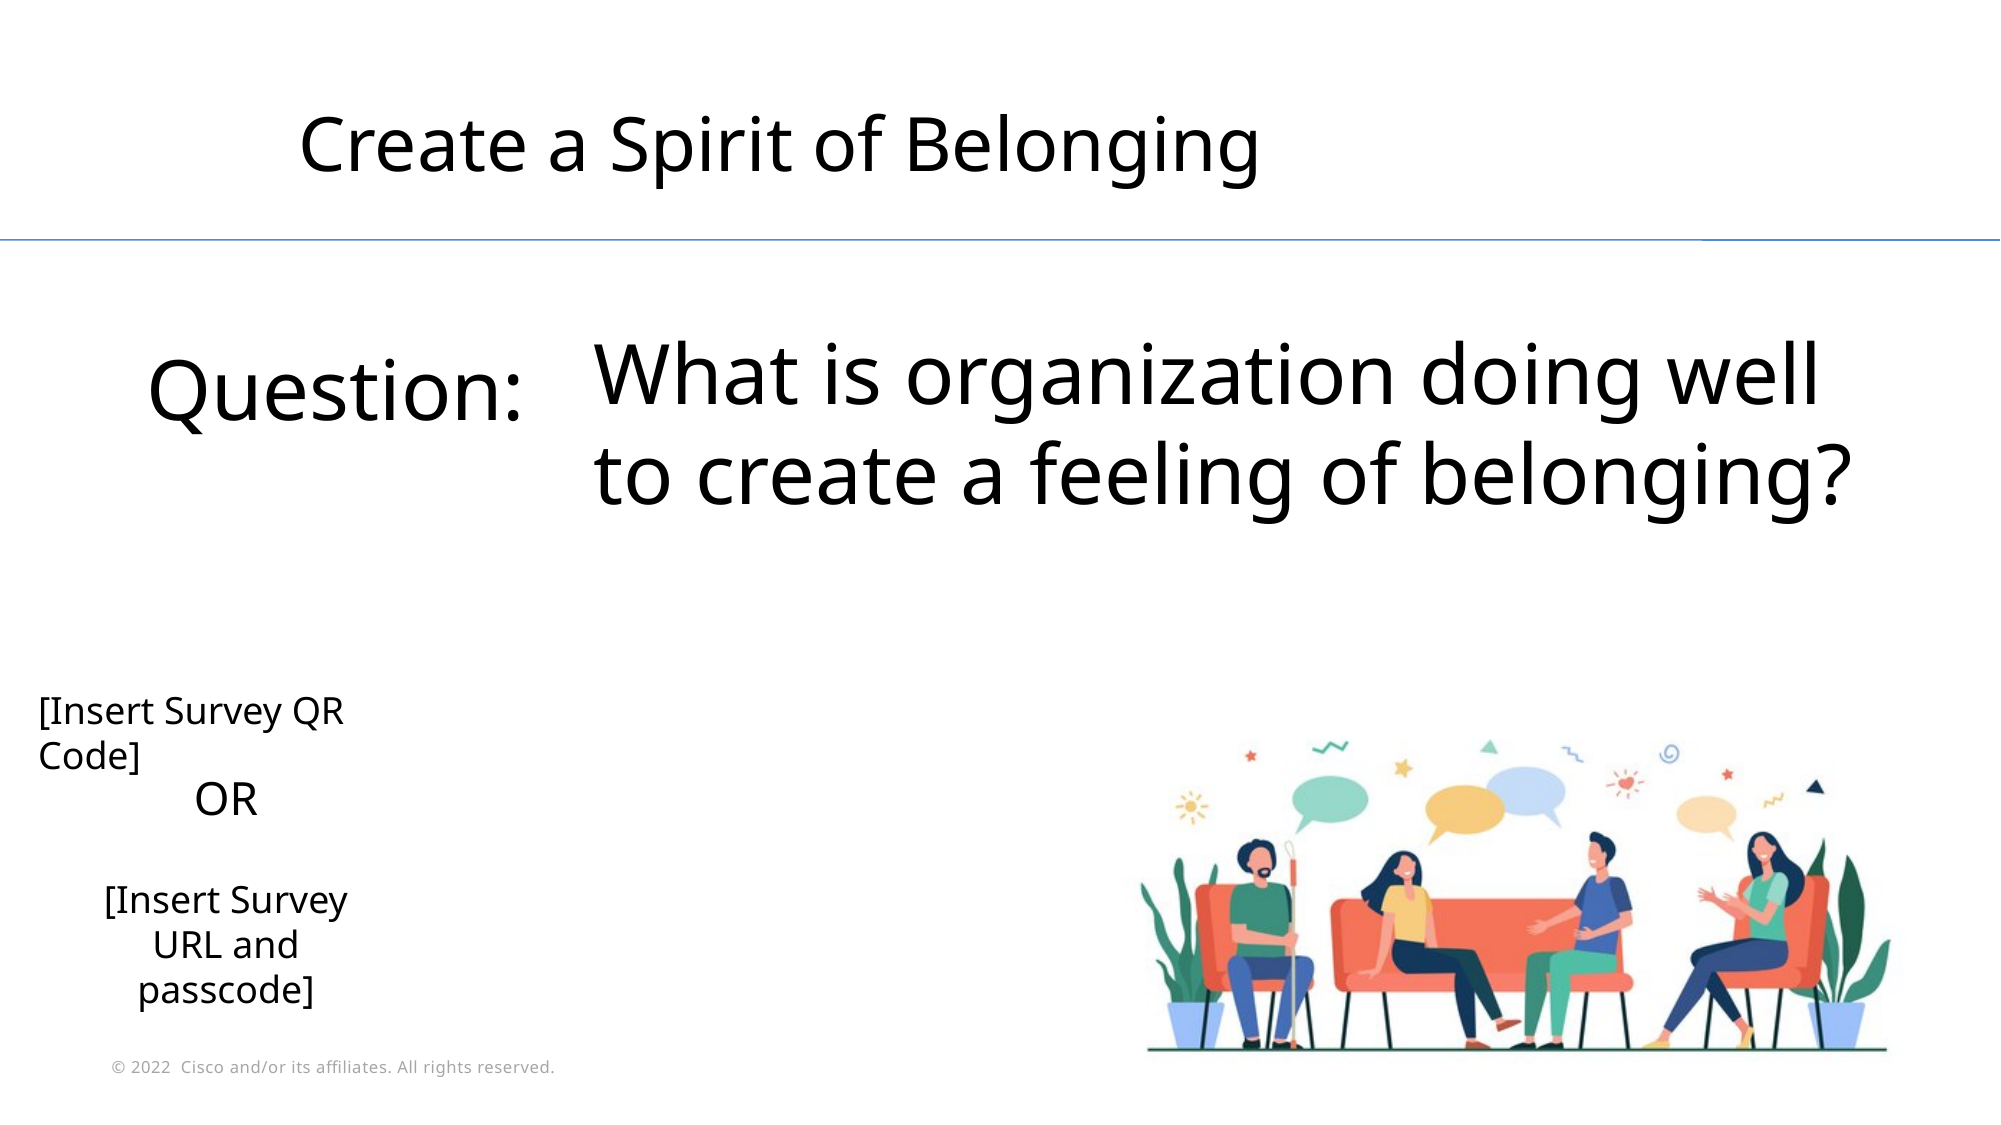

Create a Spirit of Belonging
What is organization doing well to create a feeling of belonging?
Question:
[Insert Survey QR Code]
OR
[Insert Survey URL and passcode]